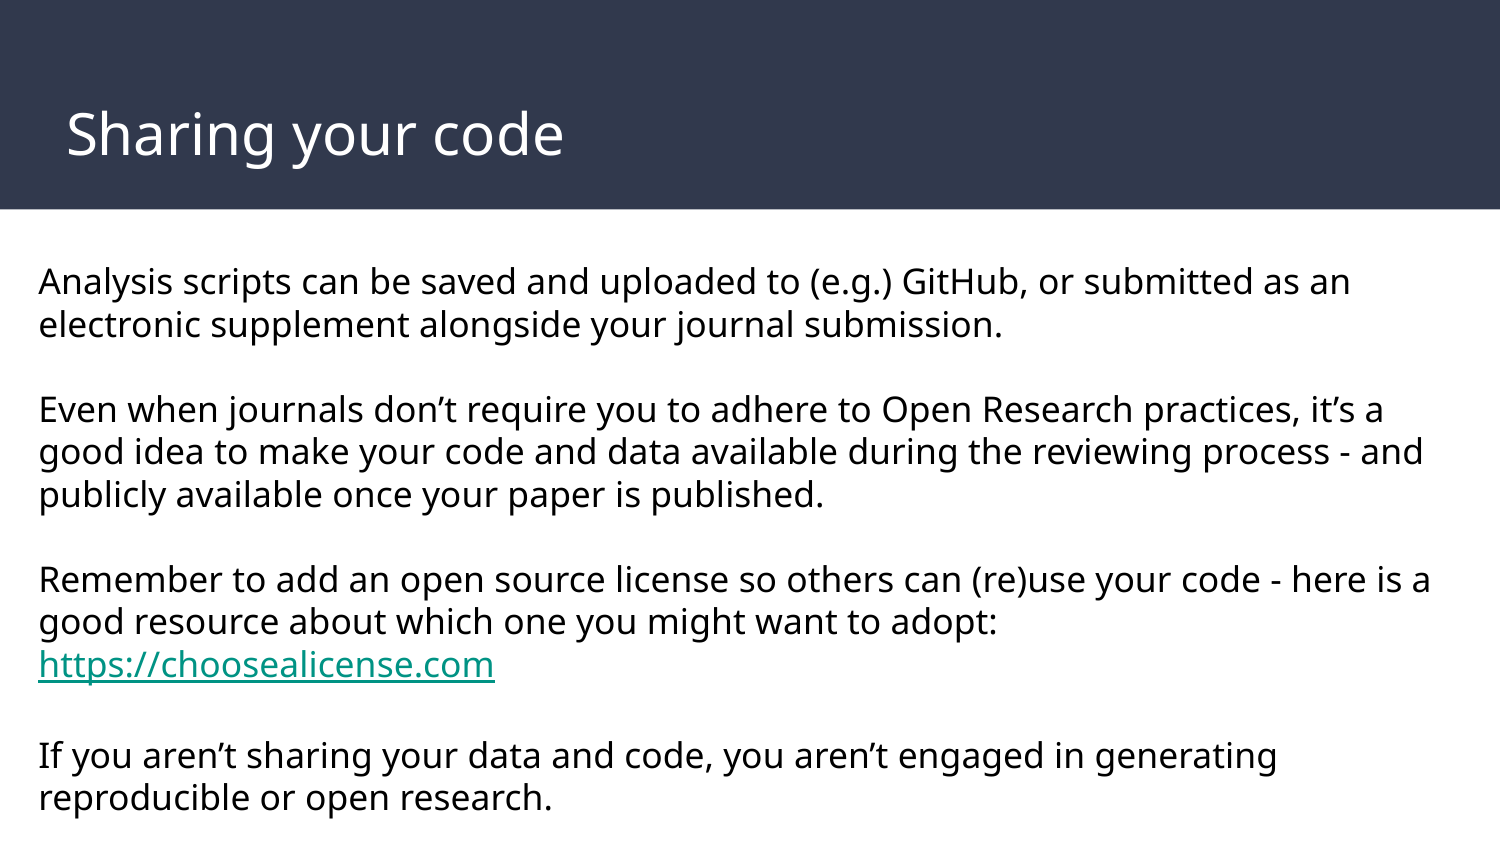

# Sharing your code
Analysis scripts can be saved and uploaded to (e.g.) GitHub, or submitted as an electronic supplement alongside your journal submission.
Even when journals don’t require you to adhere to Open Research practices, it’s a good idea to make your code and data available during the reviewing process - and publicly available once your paper is published.
Remember to add an open source license so others can (re)use your code - here is a good resource about which one you might want to adopt: https://choosealicense.com
If you aren’t sharing your data and code, you aren’t engaged in generating reproducible or open research.